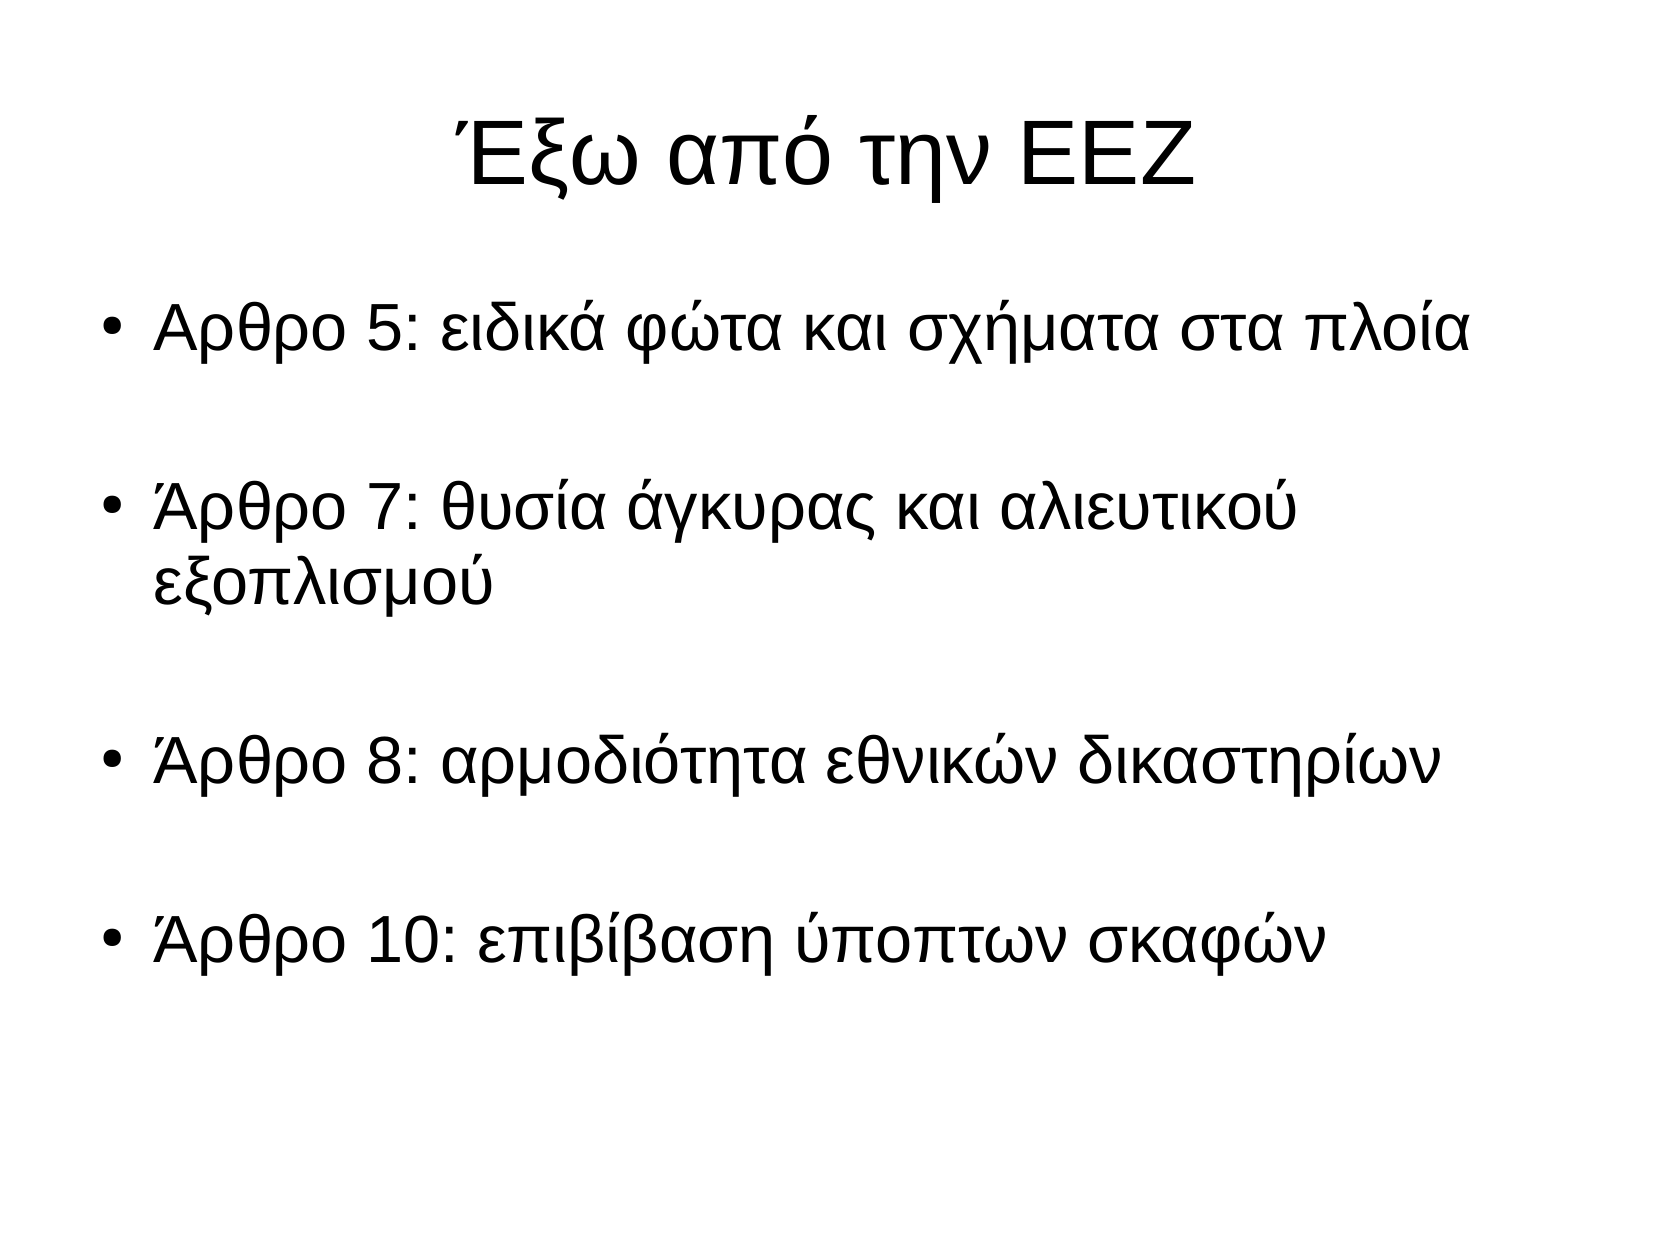

# Έξω από την ΕΕΖ
Αρθρο 5: ειδικά φώτα και σχήματα στα πλοία
Άρθρο 7: θυσία άγκυρας και αλιευτικού εξοπλισμού
Άρθρο 8: αρμοδιότητα εθνικών δικαστηρίων
Άρθρο 10: επιβίβαση ύποπτων σκαφών